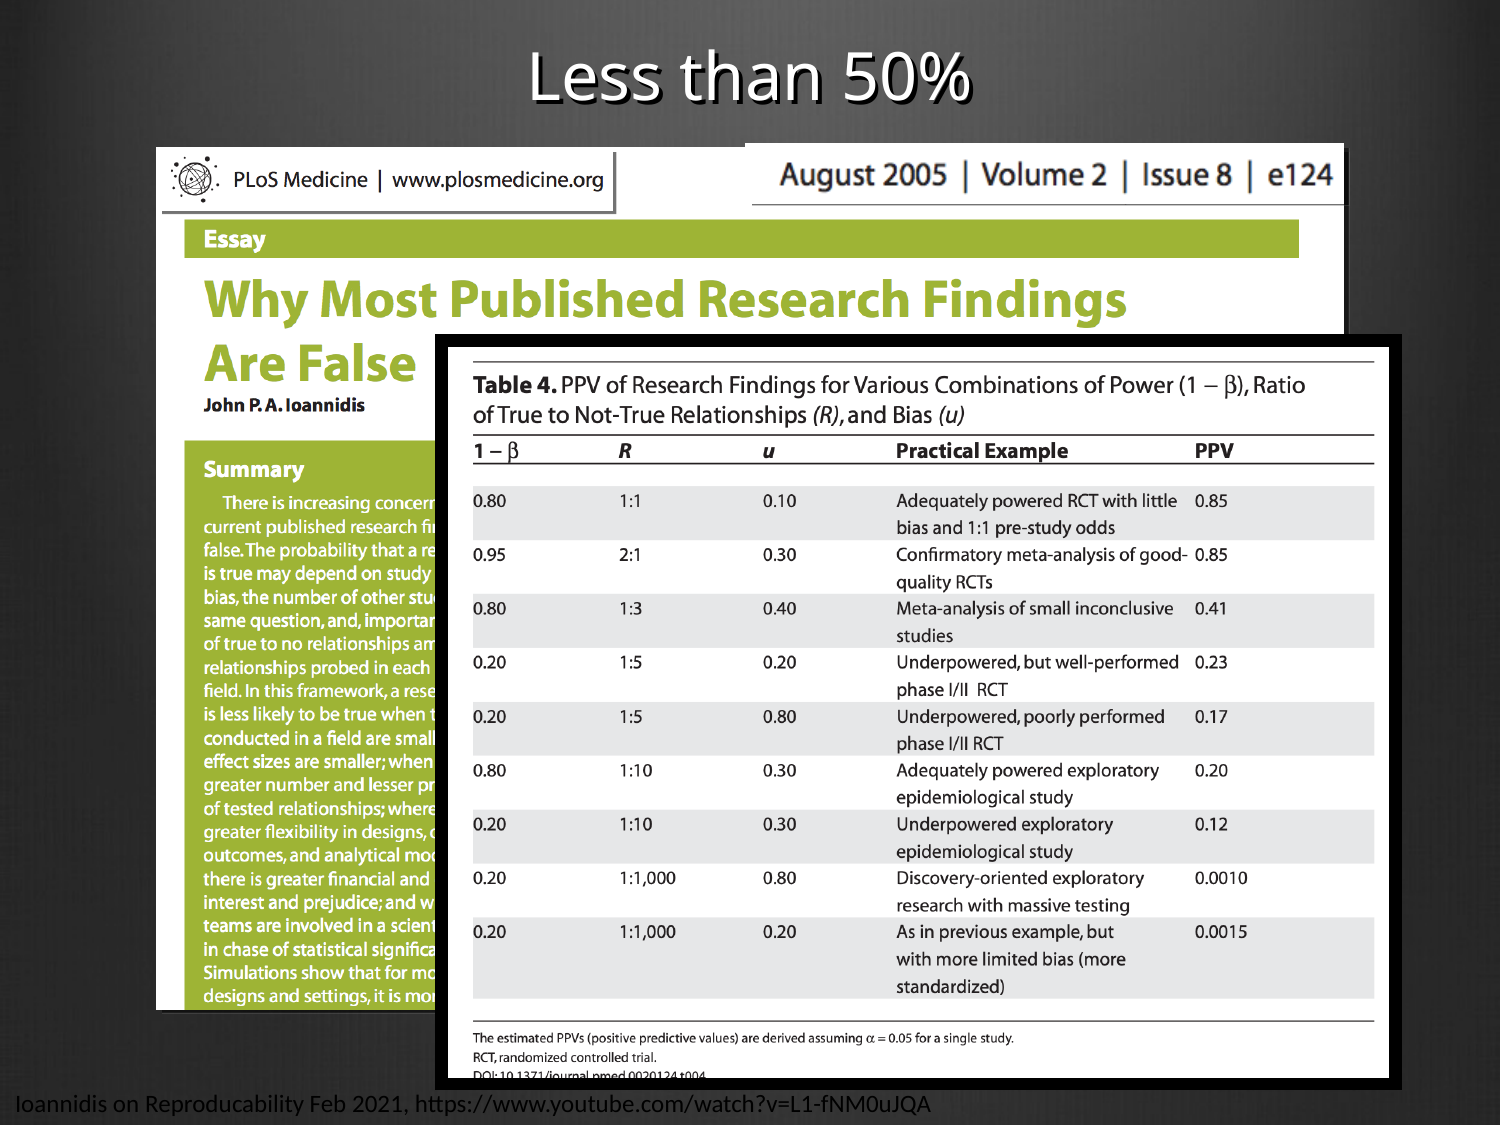

# Less than 50%
Ioannidis on Reproducability Feb 2021, https://www.youtube.com/watch?v=L1-fNM0uJQA